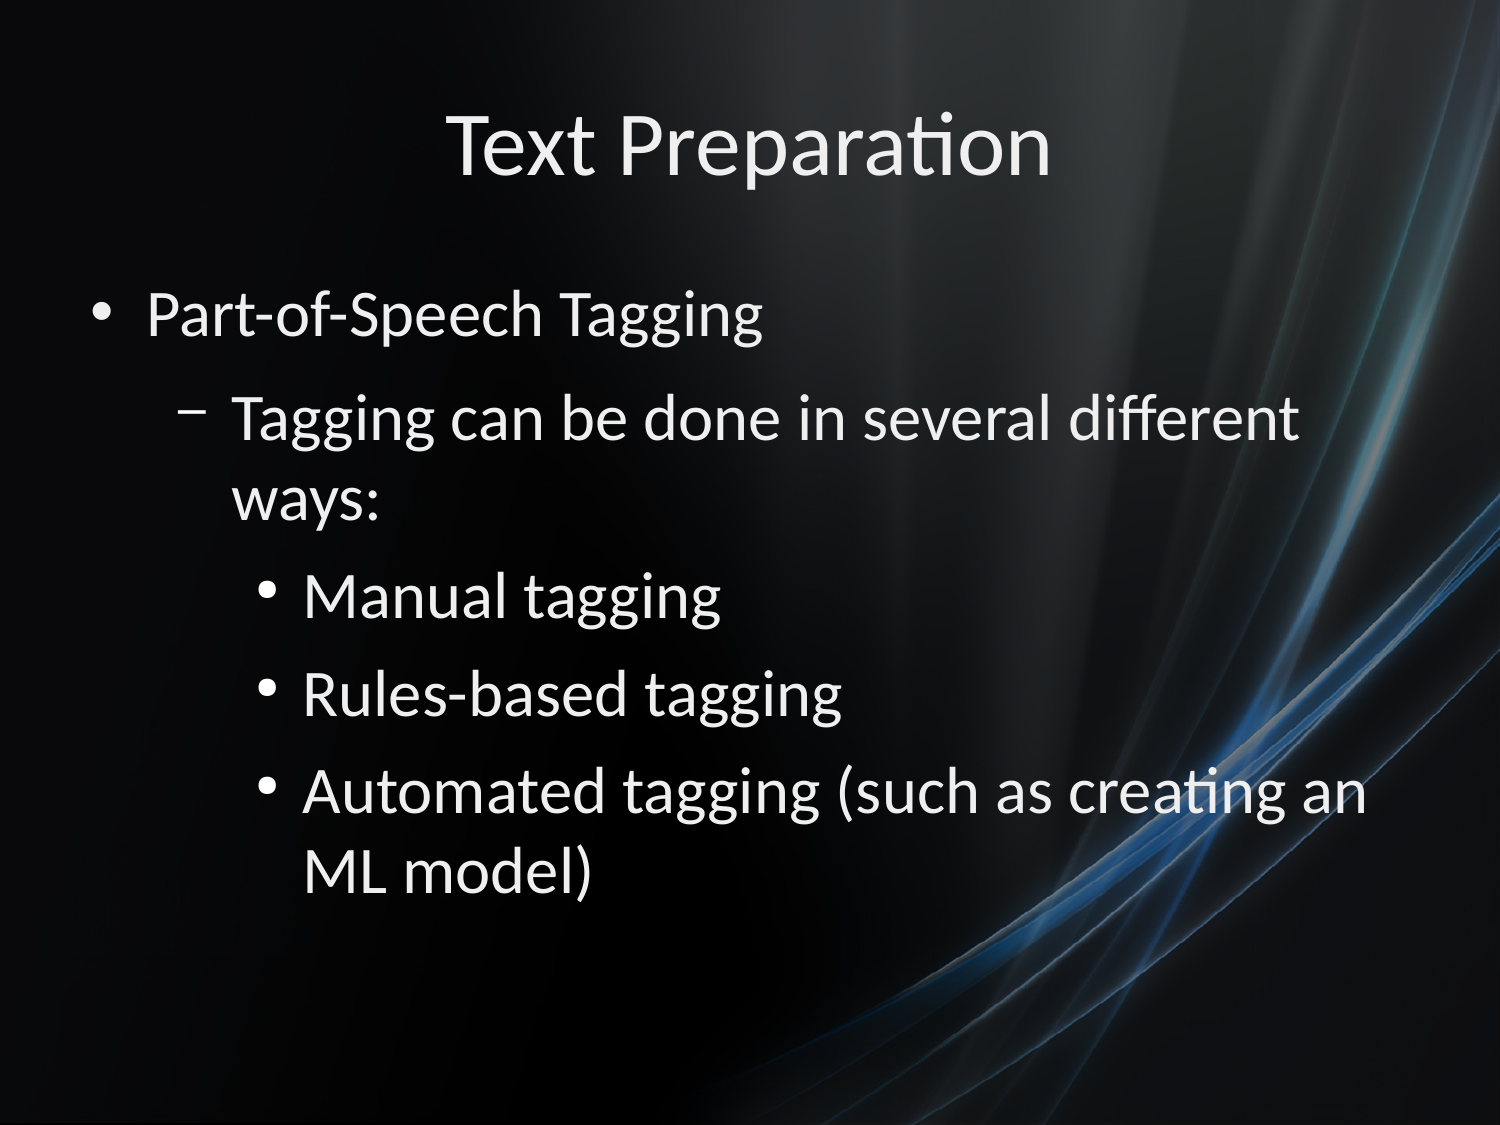

# Text Preparation
Part-of-Speech Tagging
Tagging can be done in several different ways:
Manual tagging
Rules-based tagging
Automated tagging (such as creating an ML model)